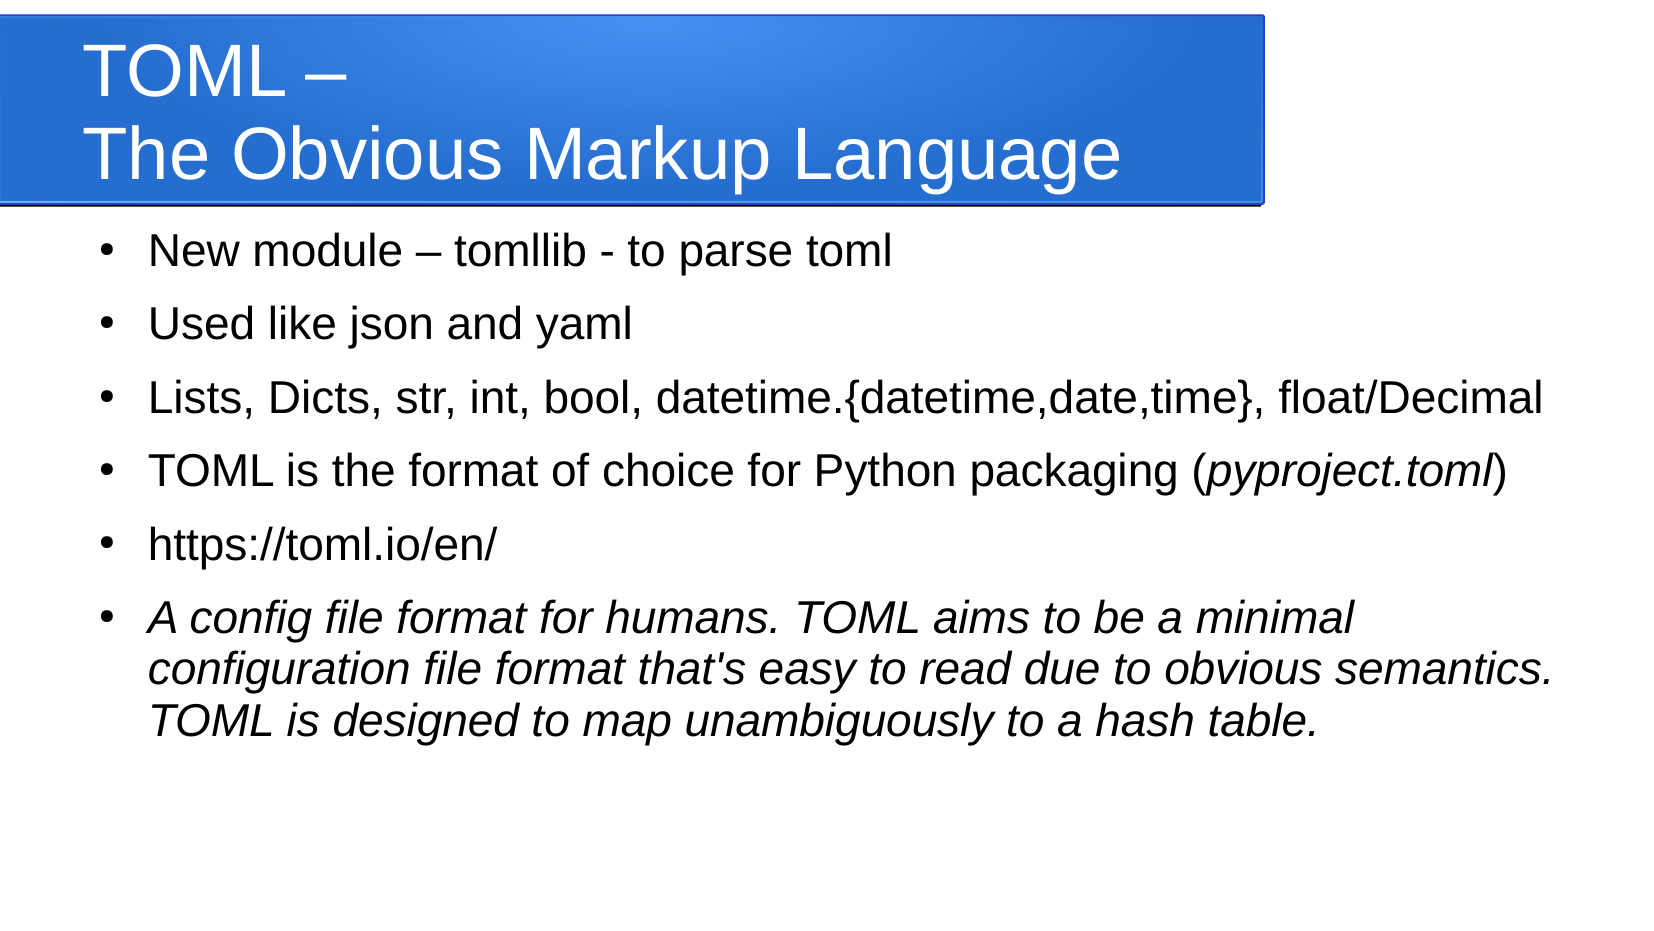

# TOML – The Obvious Markup Language
New module – tomllib - to parse toml
Used like json and yaml
Lists, Dicts, str, int, bool, datetime.{datetime,date,time}, float/Decimal
TOML is the format of choice for Python packaging (pyproject.toml)
https://toml.io/en/
A config file format for humans. TOML aims to be a minimal configuration file format that's easy to read due to obvious semantics. TOML is designed to map unambiguously to a hash table.